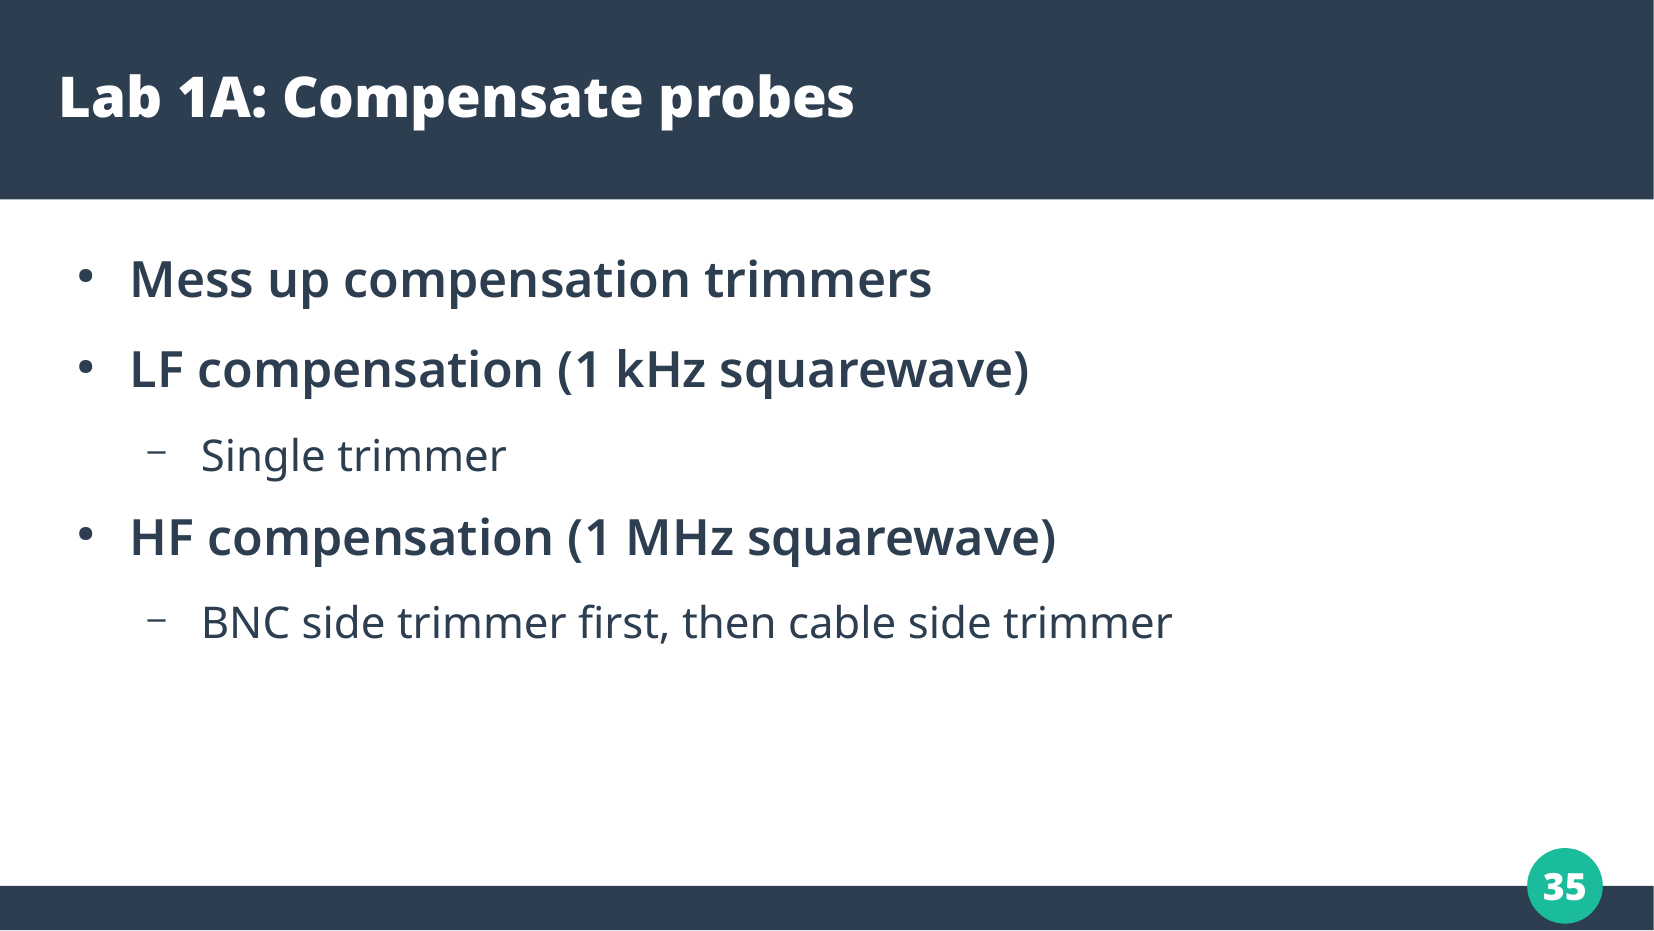

# Lab 1A: Compensate probes
Mess up compensation trimmers
LF compensation (1 kHz squarewave)
Single trimmer
HF compensation (1 MHz squarewave)
BNC side trimmer first, then cable side trimmer